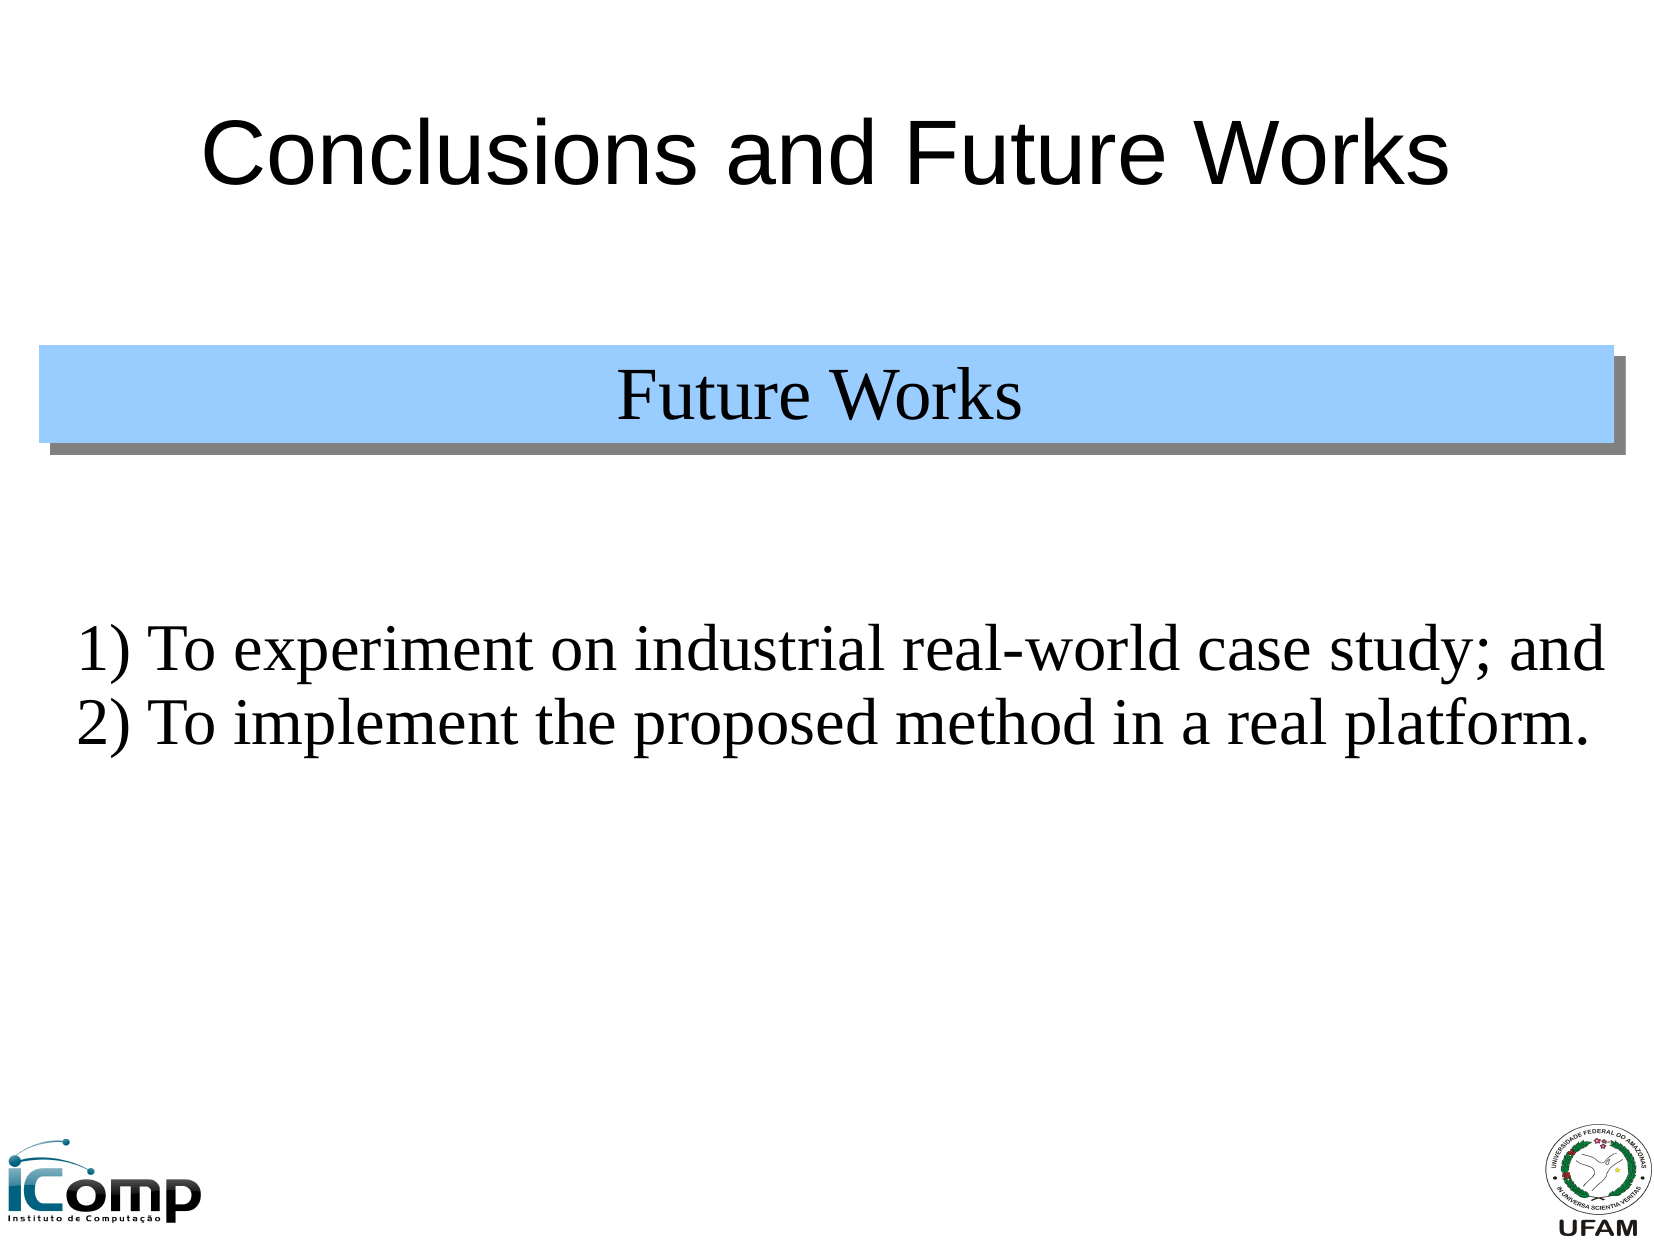

# Conclusions and Future Works
 Future Works
1) To experiment on industrial real-world case study; and
2) To implement the proposed method in a real platform.